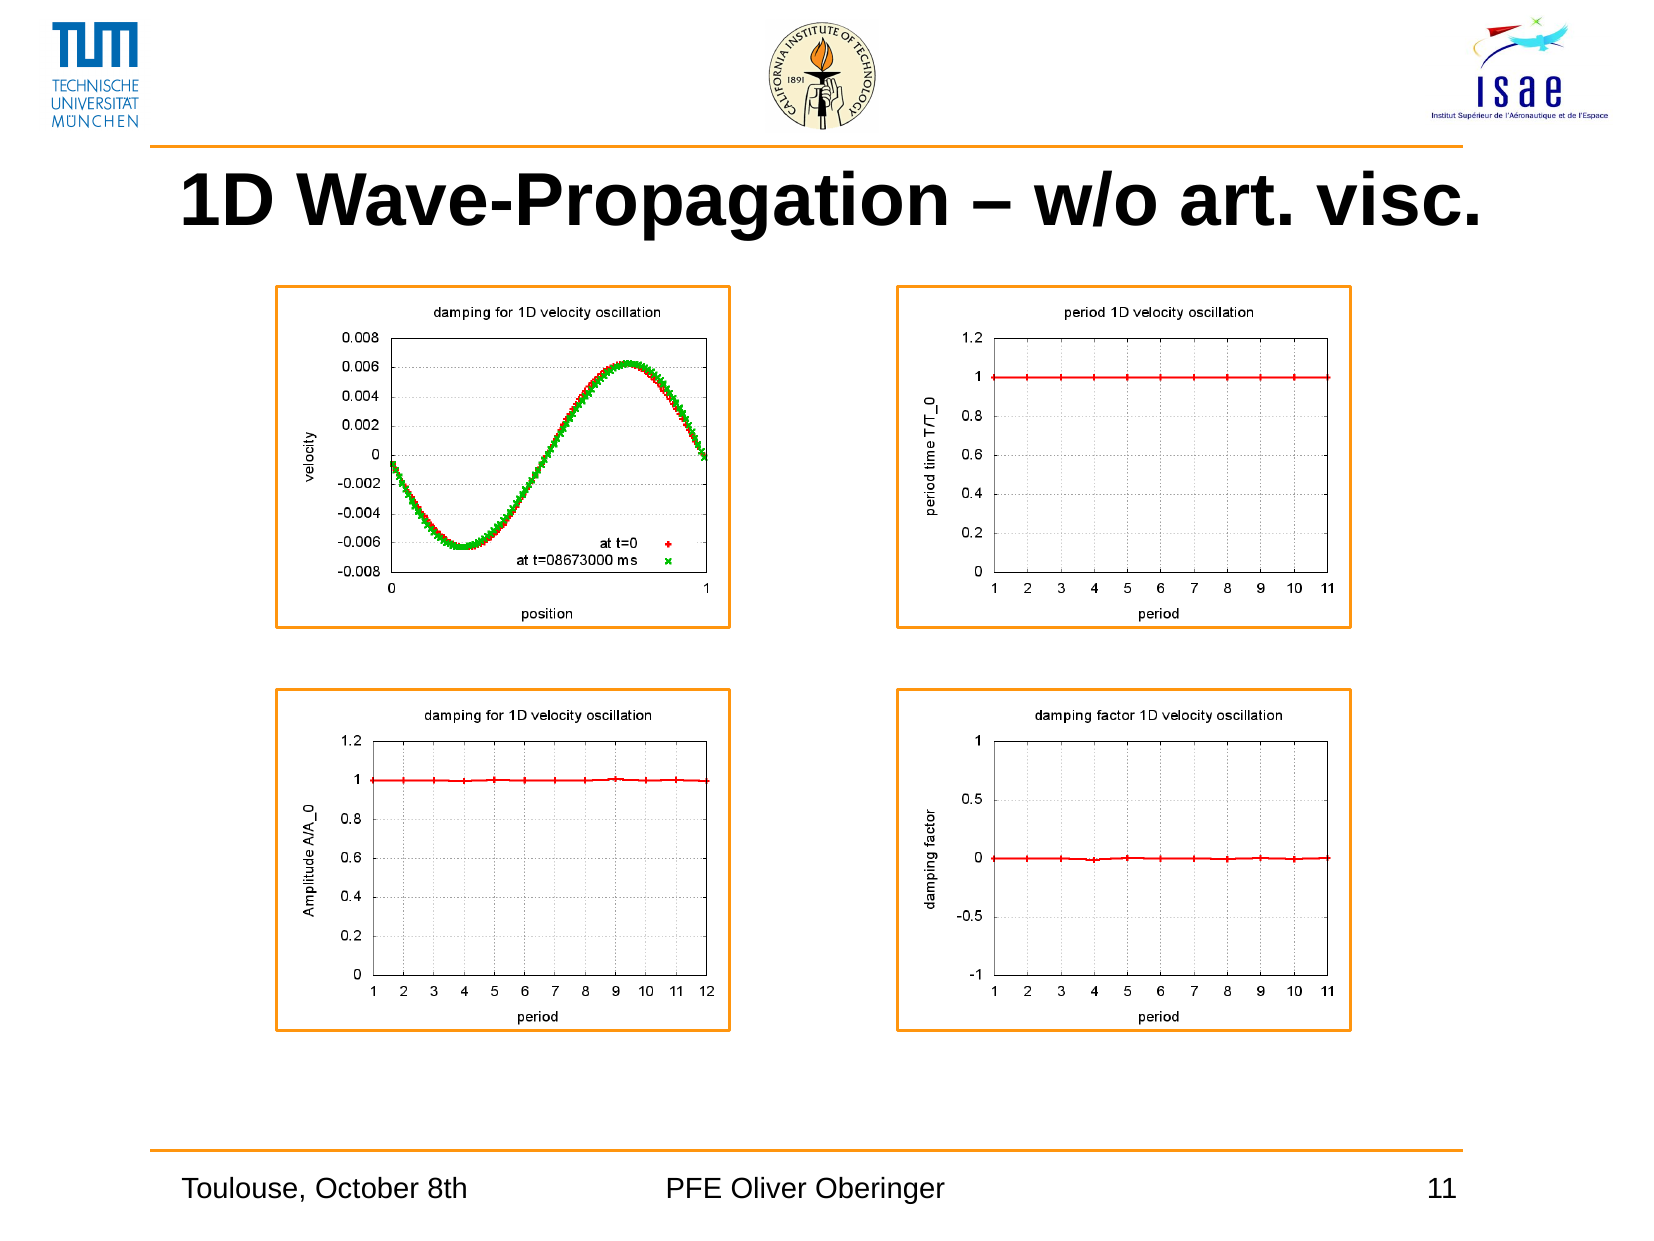

1D Wave-Propagation – w/o art. visc.
Toulouse, October 8th
PFE Oliver Oberinger
11